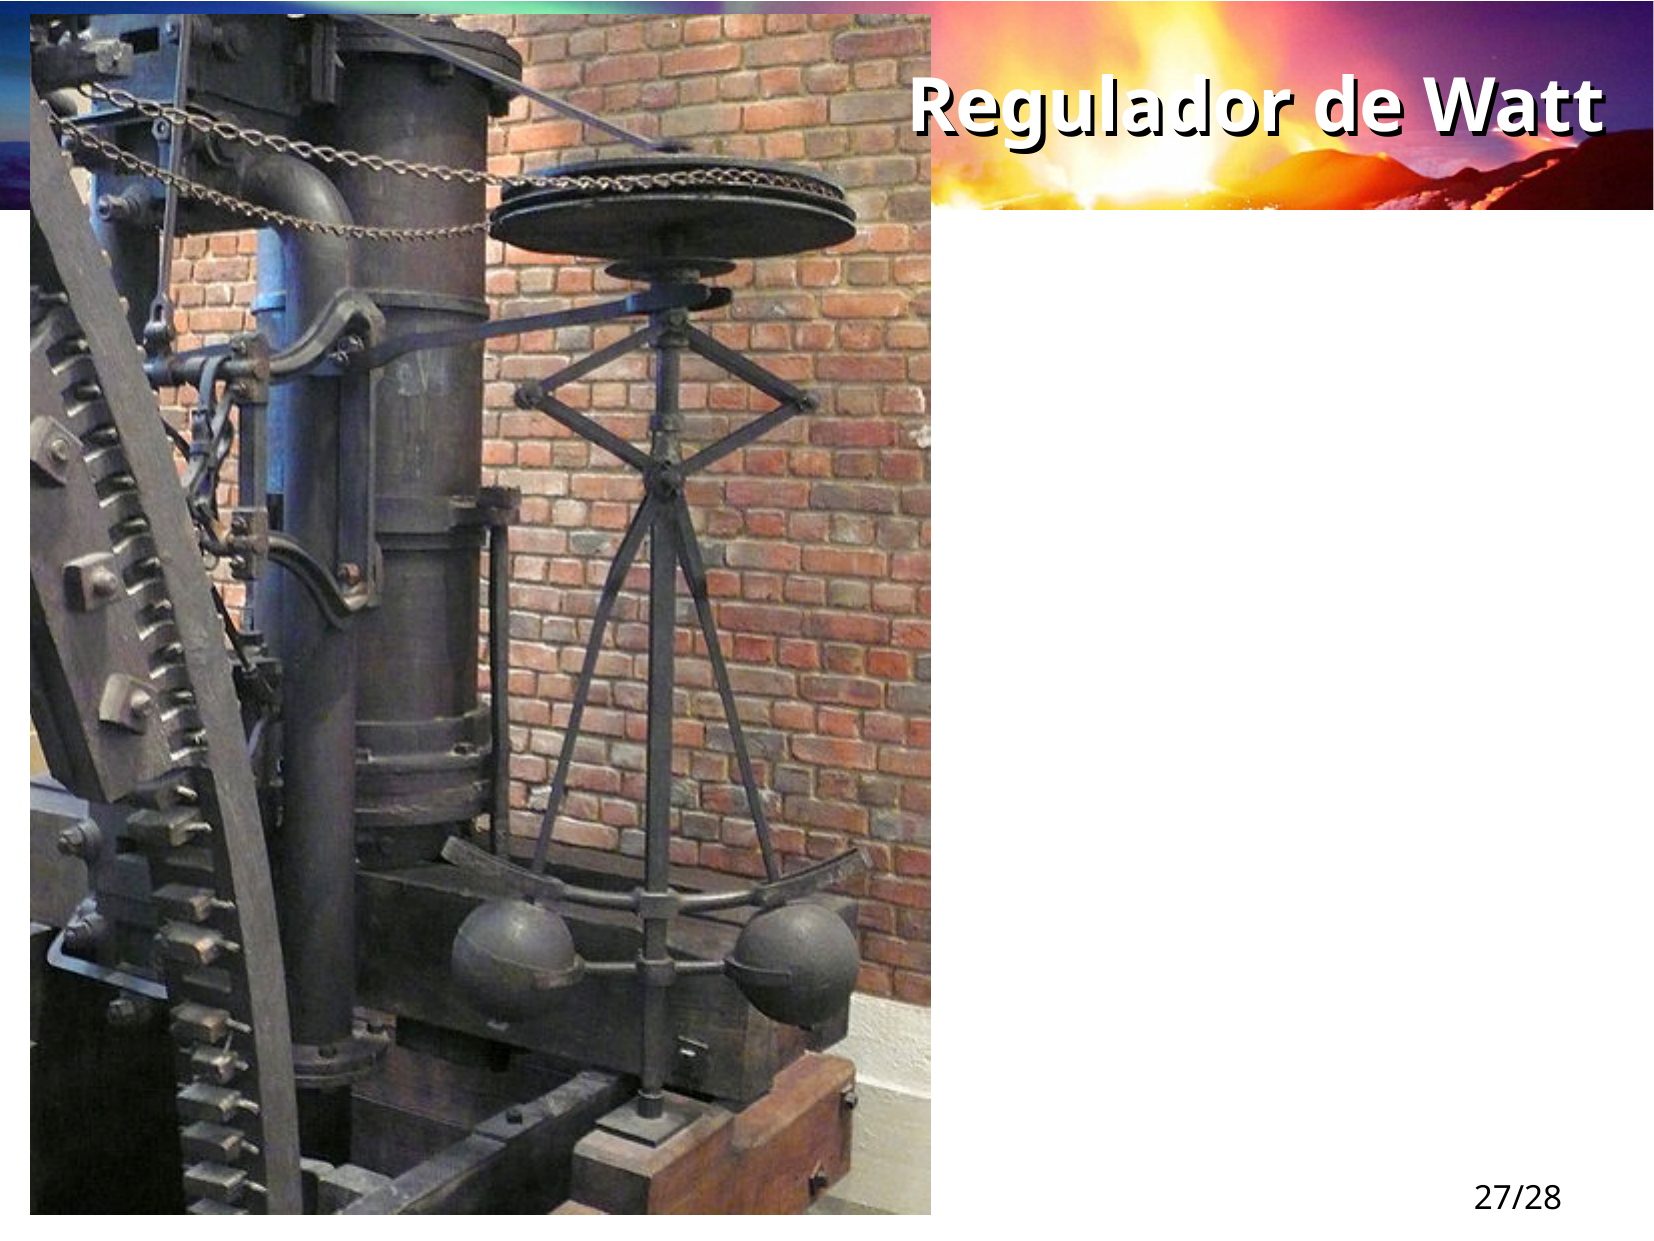

# Regulador de Watt
F3B 2021
27